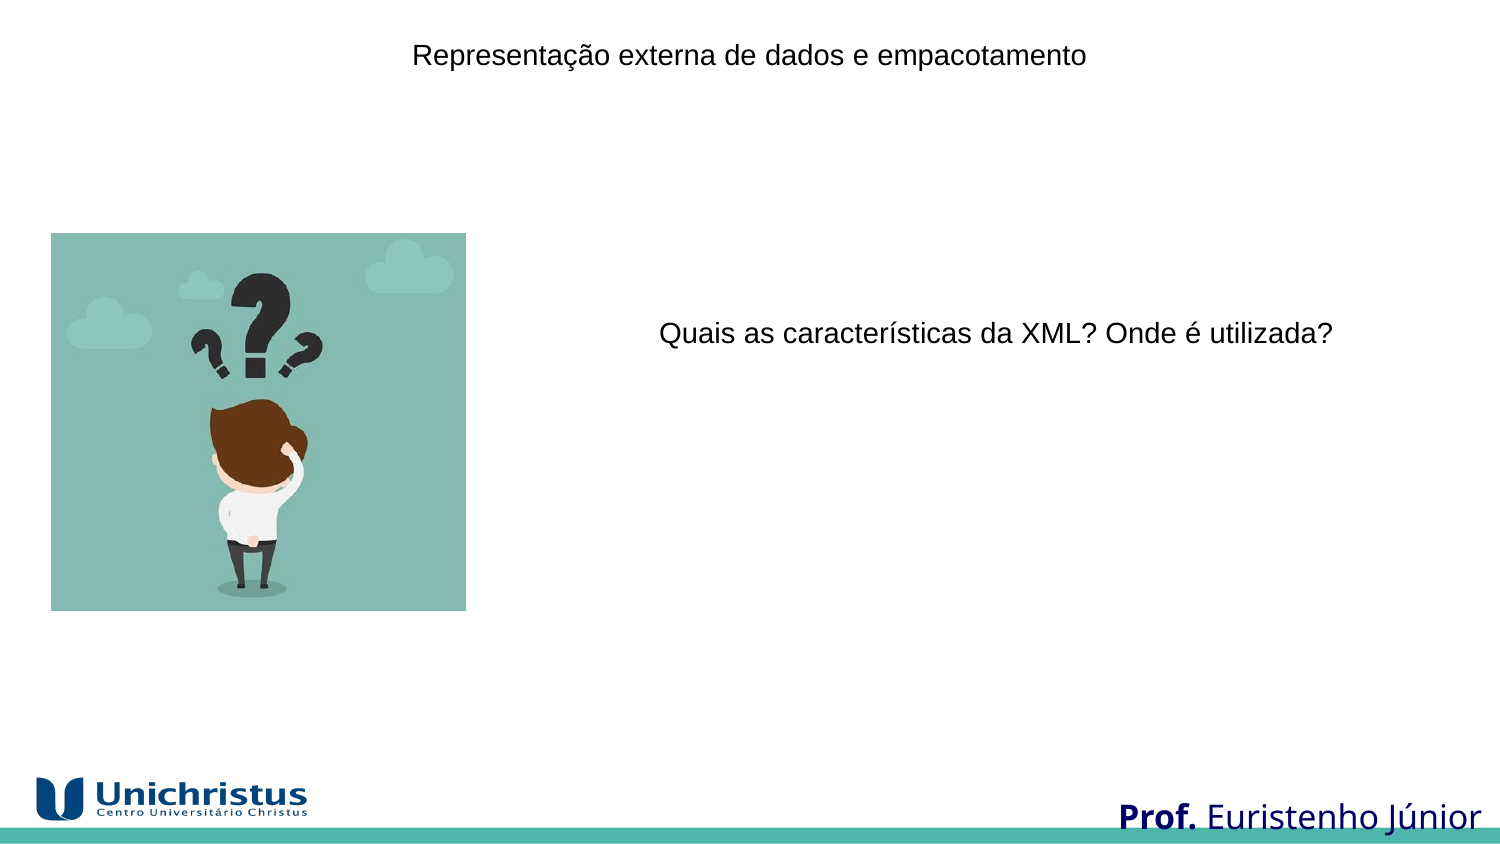

# Representação externa de dados e empacotamento
Quais as características da XML? Onde é utilizada?